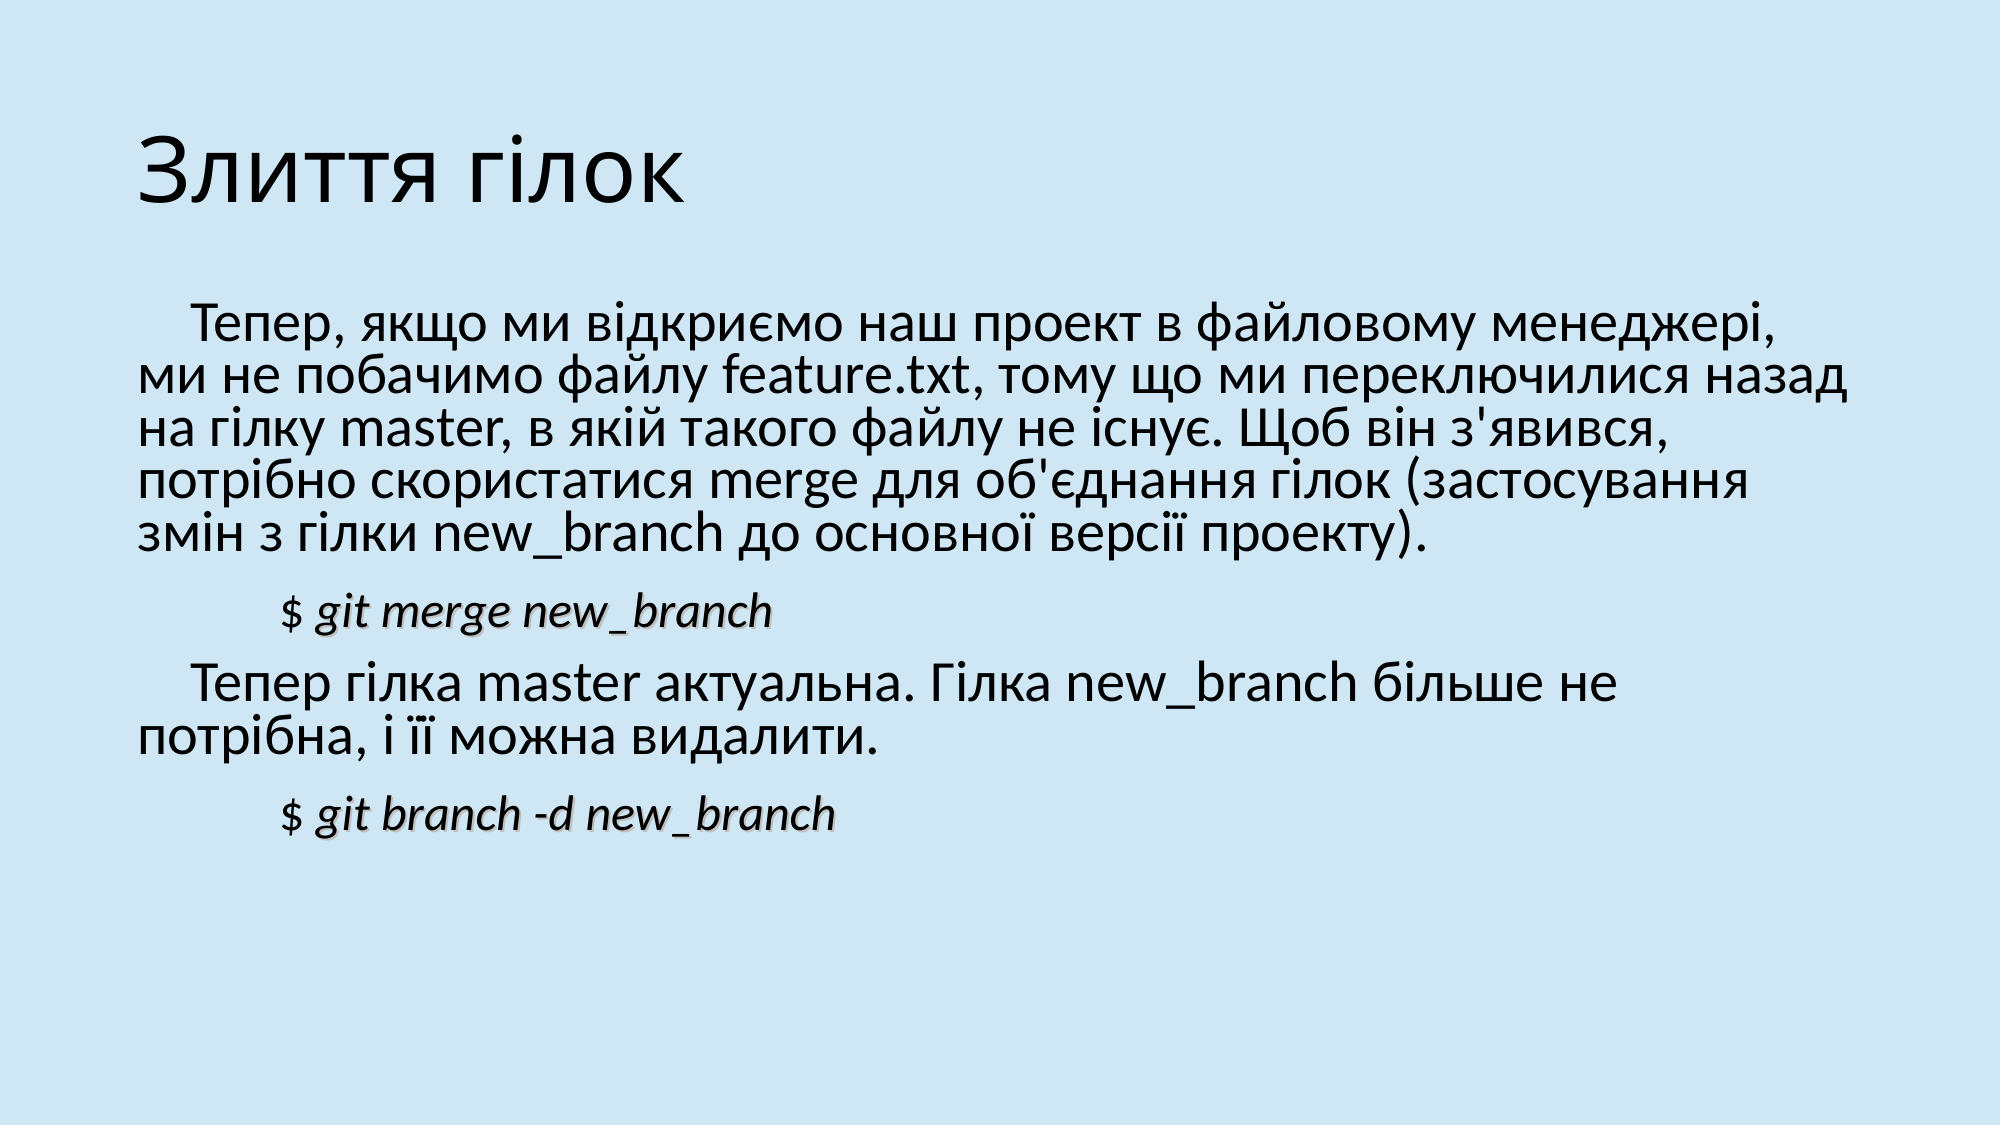

# Злиття гілок
 Тепер, якщо ми відкриємо наш проект в файловому менеджері, ми не побачимо файлу feature.txt, тому що ми переключилися назад на гілку master, в якій такого файлу не існує. Щоб він з'явився, потрібно скористатися merge для об'єднання гілок (застосування змін з гілки new_branch до основної версії проекту).
$ git merge new_branch
 Тепер гілка master актуальна. Гілка new_branch більше не потрібна, і її можна видалити.
$ git branch -d new_branch